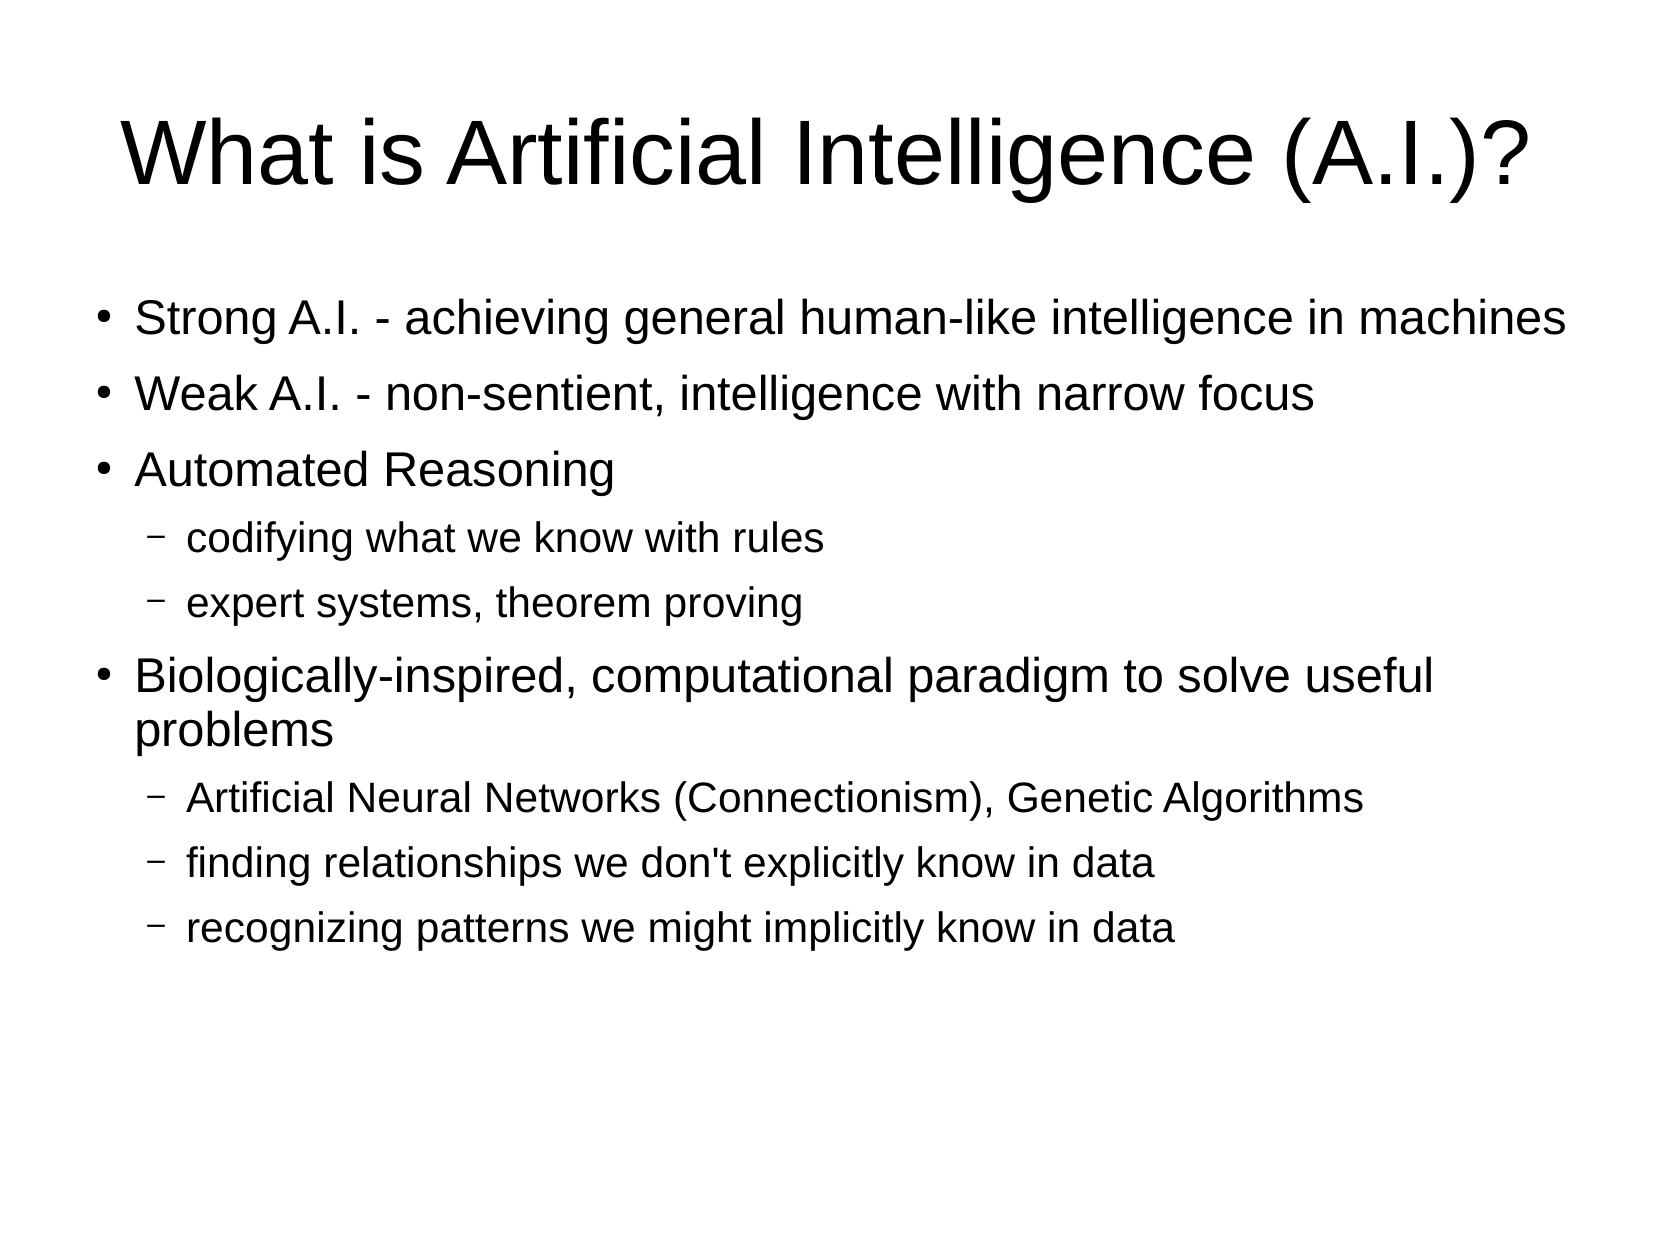

# What is Artificial Intelligence (A.I.)?
Strong A.I. - achieving general human-like intelligence in machines
Weak A.I. - non-sentient, intelligence with narrow focus
Automated Reasoning
codifying what we know with rules
expert systems, theorem proving
Biologically-inspired, computational paradigm to solve useful problems
Artificial Neural Networks (Connectionism), Genetic Algorithms
finding relationships we don't explicitly know in data
recognizing patterns we might implicitly know in data